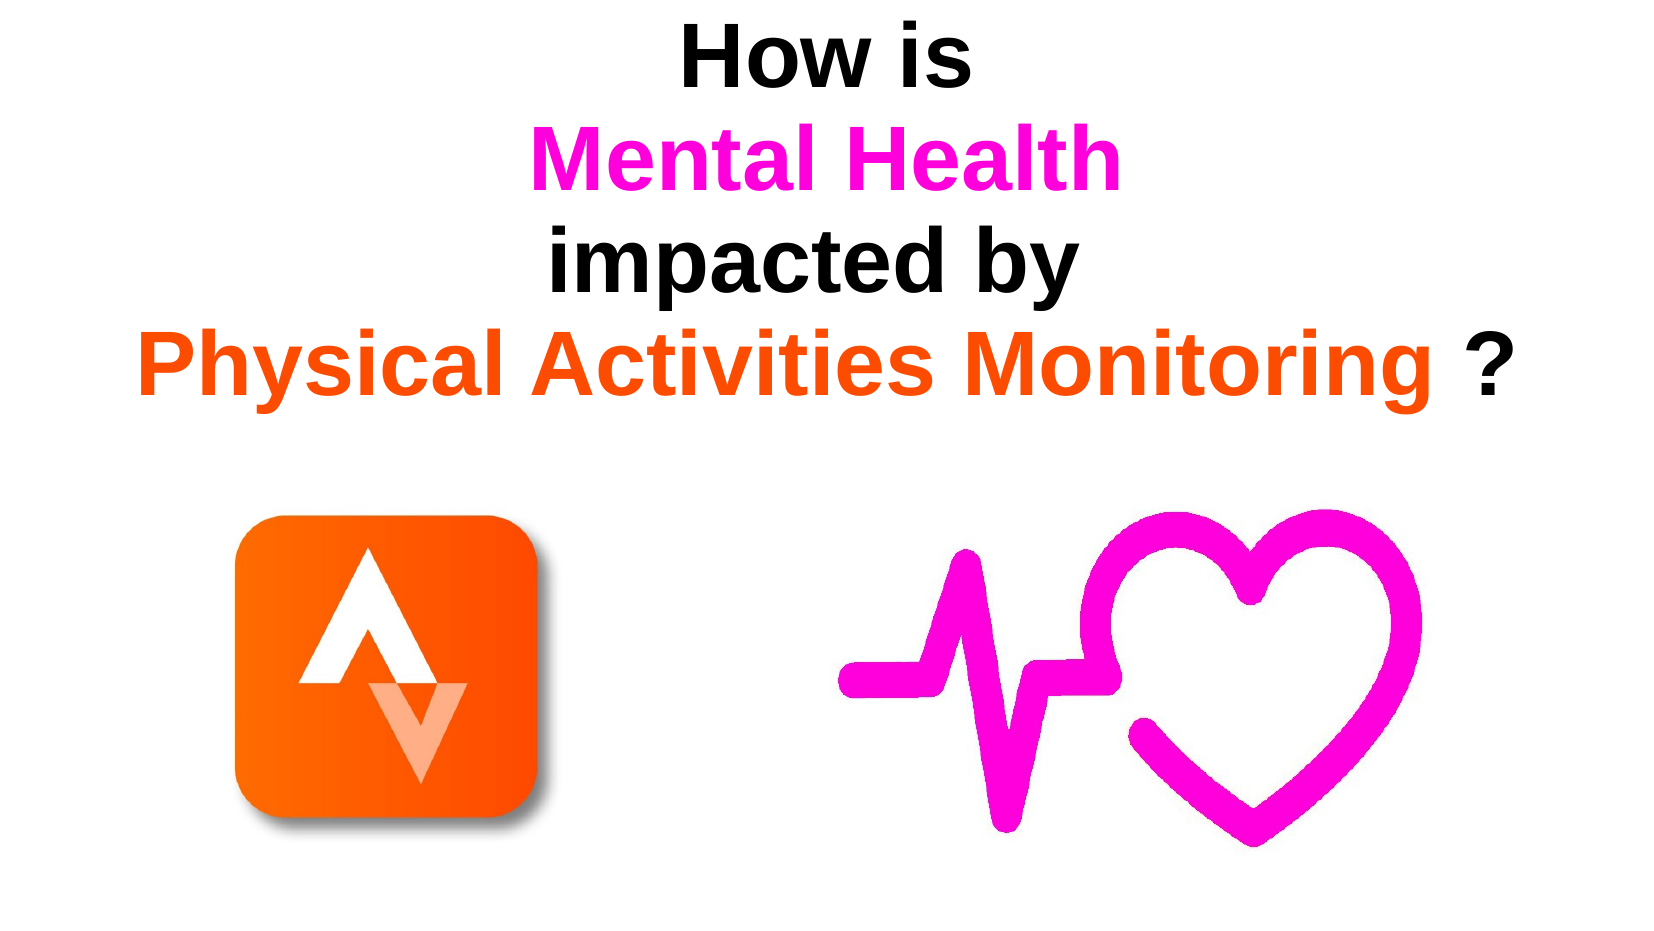

# How is Mental Health impacted by Physical Activities Monitoring ?